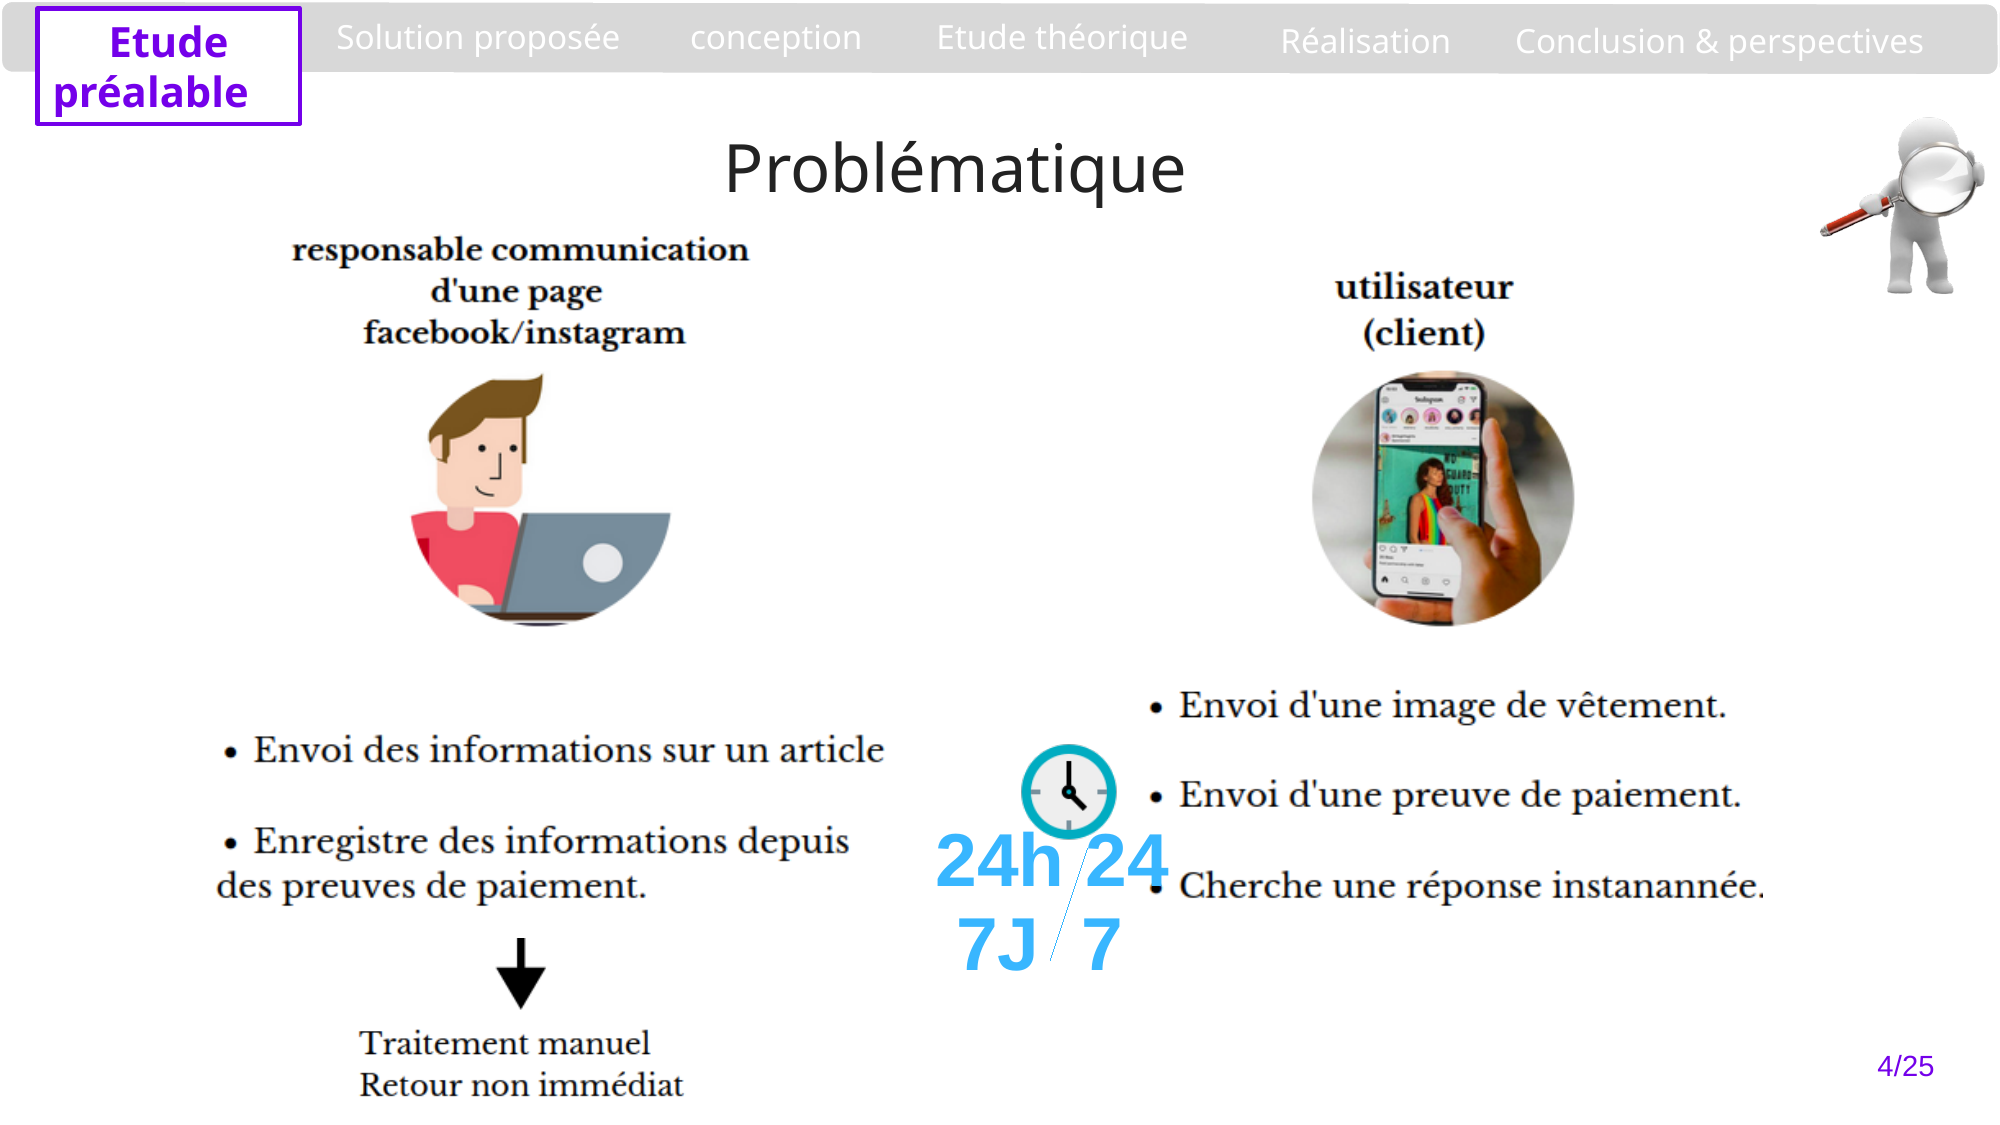

Camera Pose Estimation
State of the Art
Solution proposée
conception
conception
Etude théorique
Proposed Solution
 Conclusion/
perspectives
Etude
préalable
Réalisation
Conclusion & perspectives
Problématique
 24h 24
 7J 7